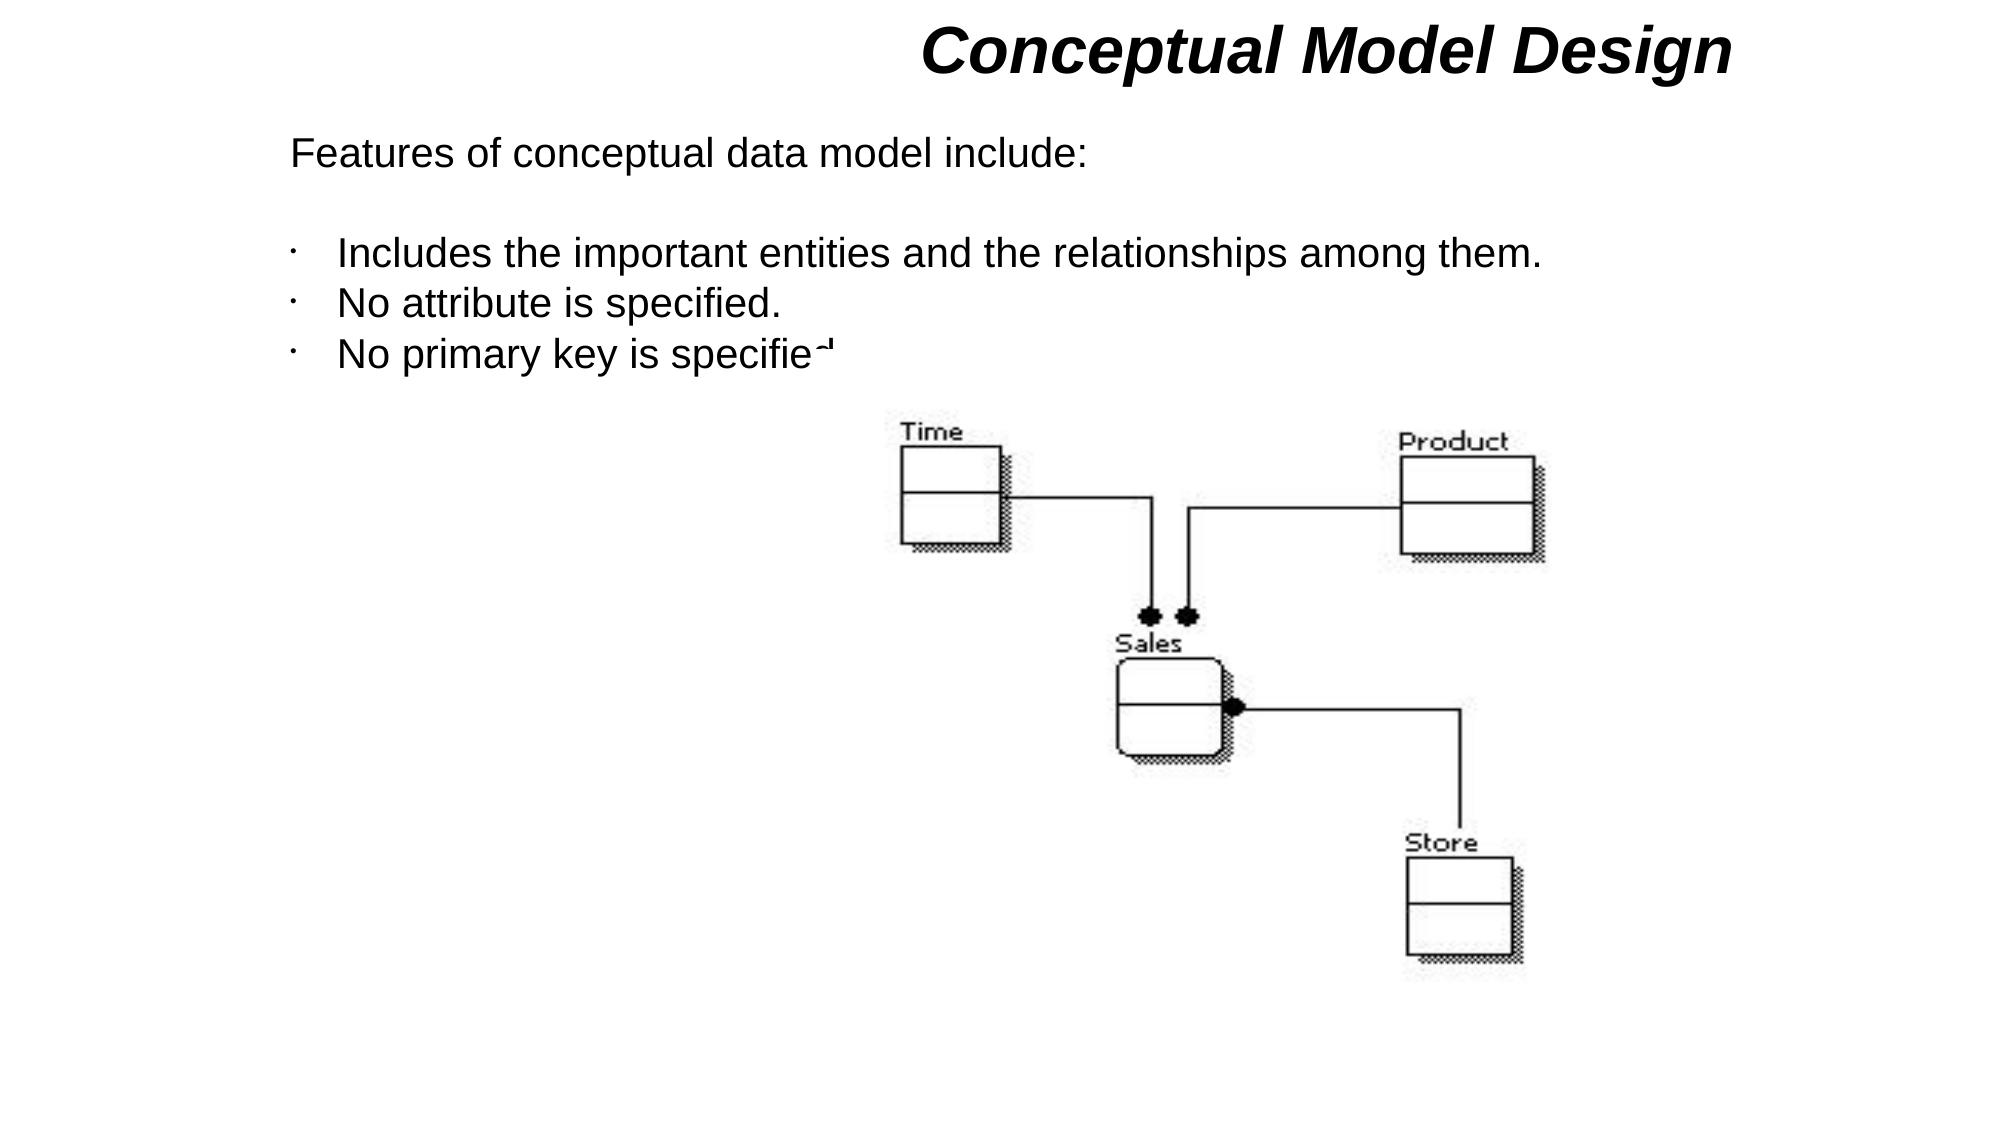

Conceptual Model Design
Features of conceptual data model include:
 Includes the important entities and the relationships among them.
 No attribute is specified.
 No primary key is specified.